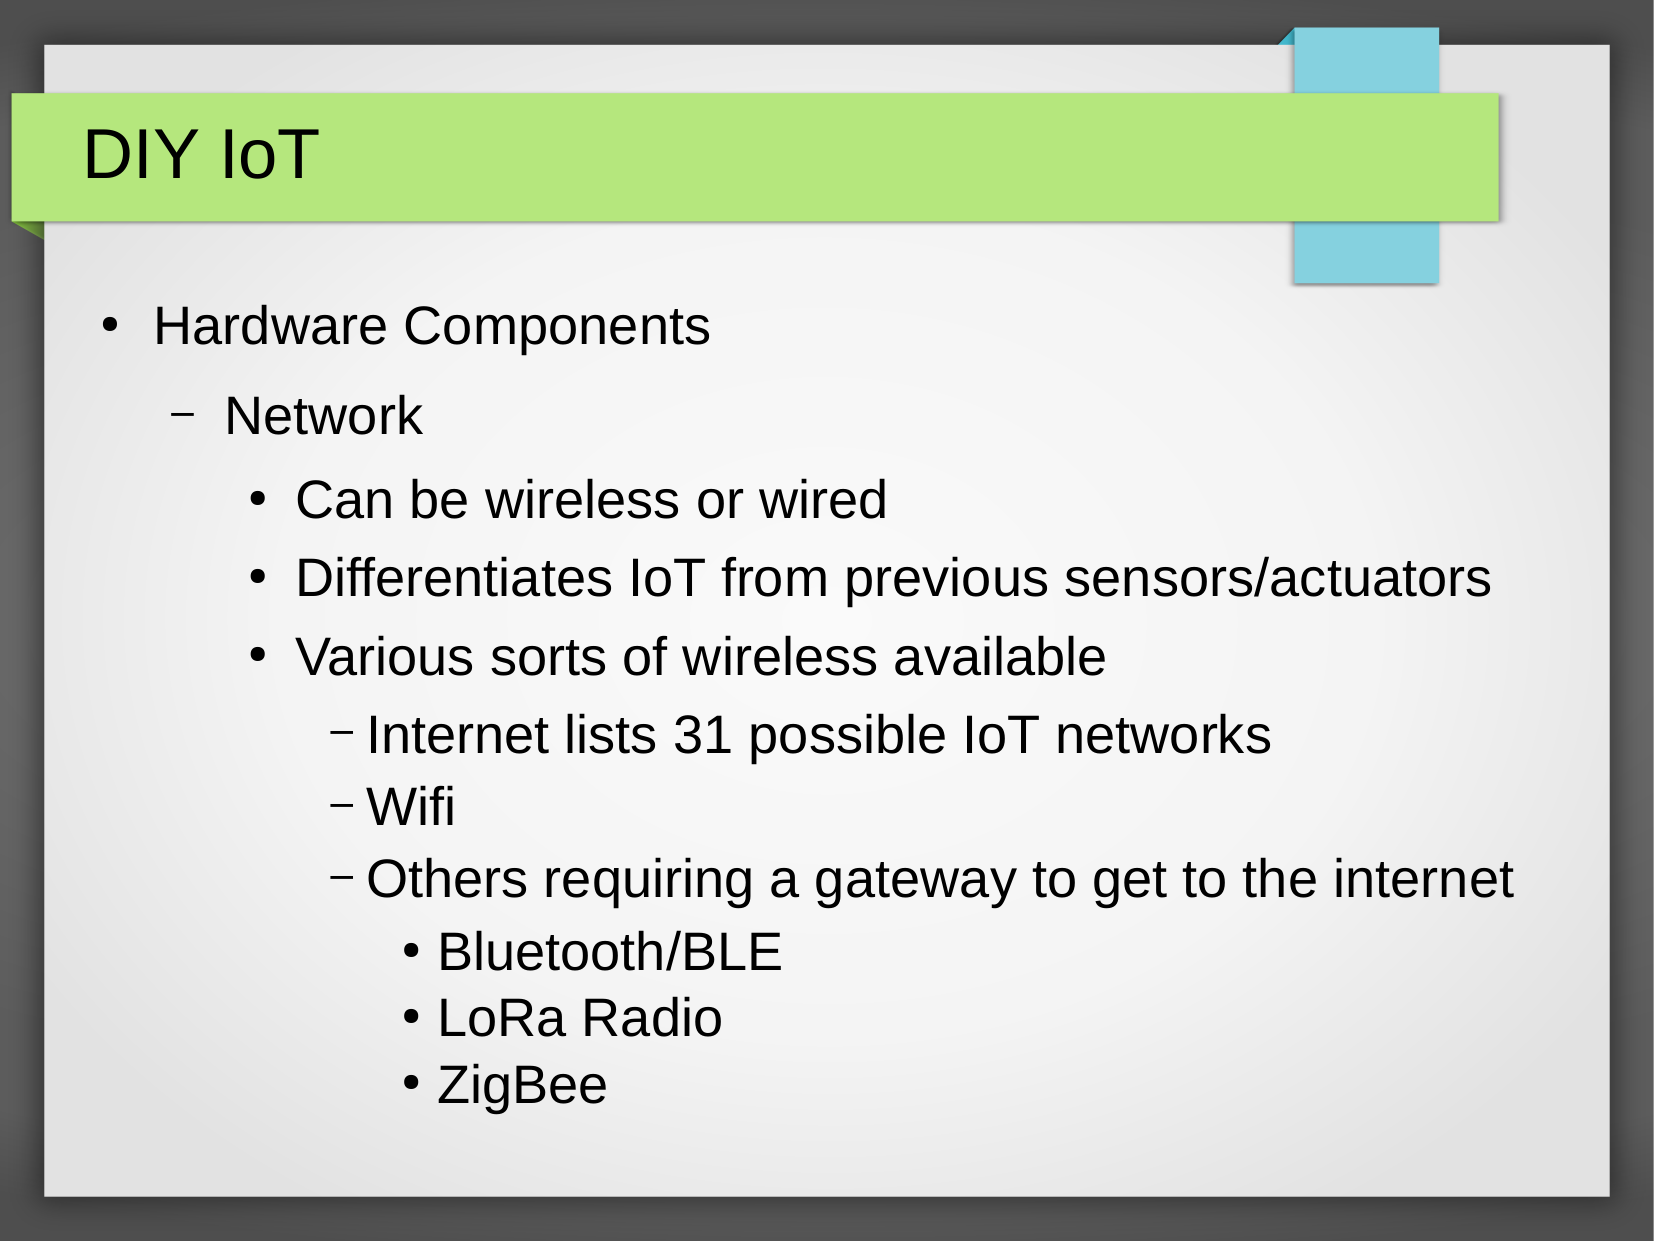

# DIY IoT
Hardware Components
Network
Can be wireless or wired
Differentiates IoT from previous sensors/actuators
Various sorts of wireless available
Internet lists 31 possible IoT networks
Wifi
Others requiring a gateway to get to the internet
Bluetooth/BLE
LoRa Radio
ZigBee